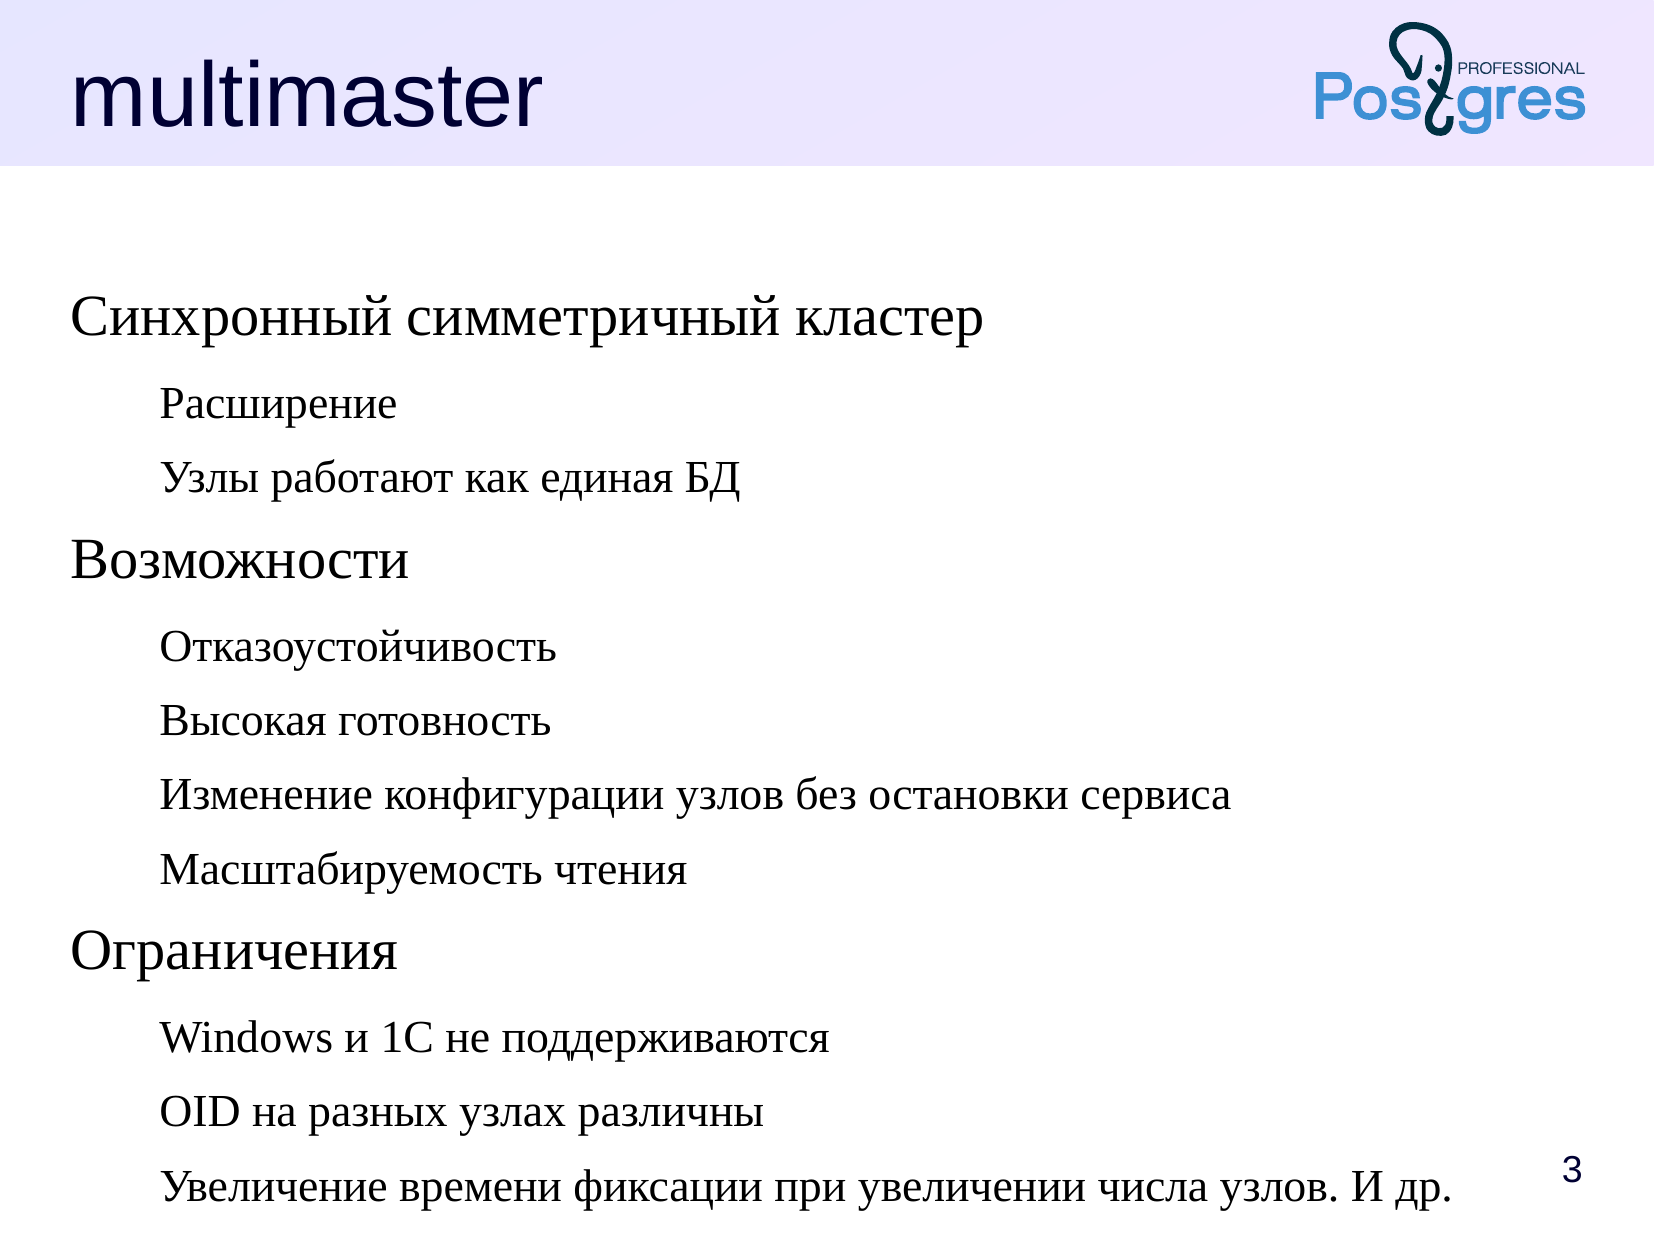

# multimaster
Синхронный симметричный кластер
Расширение
Узлы работают как единая БД
Возможности
Отказоустойчивость
Высокая готовность
Изменение конфигурации узлов без остановки сервиса
Масштабируемость чтения
Ограничения
Windows и 1С не поддерживаются
OID на разных узлах различны
Увеличение времени фиксации при увеличении числа узлов. И др.